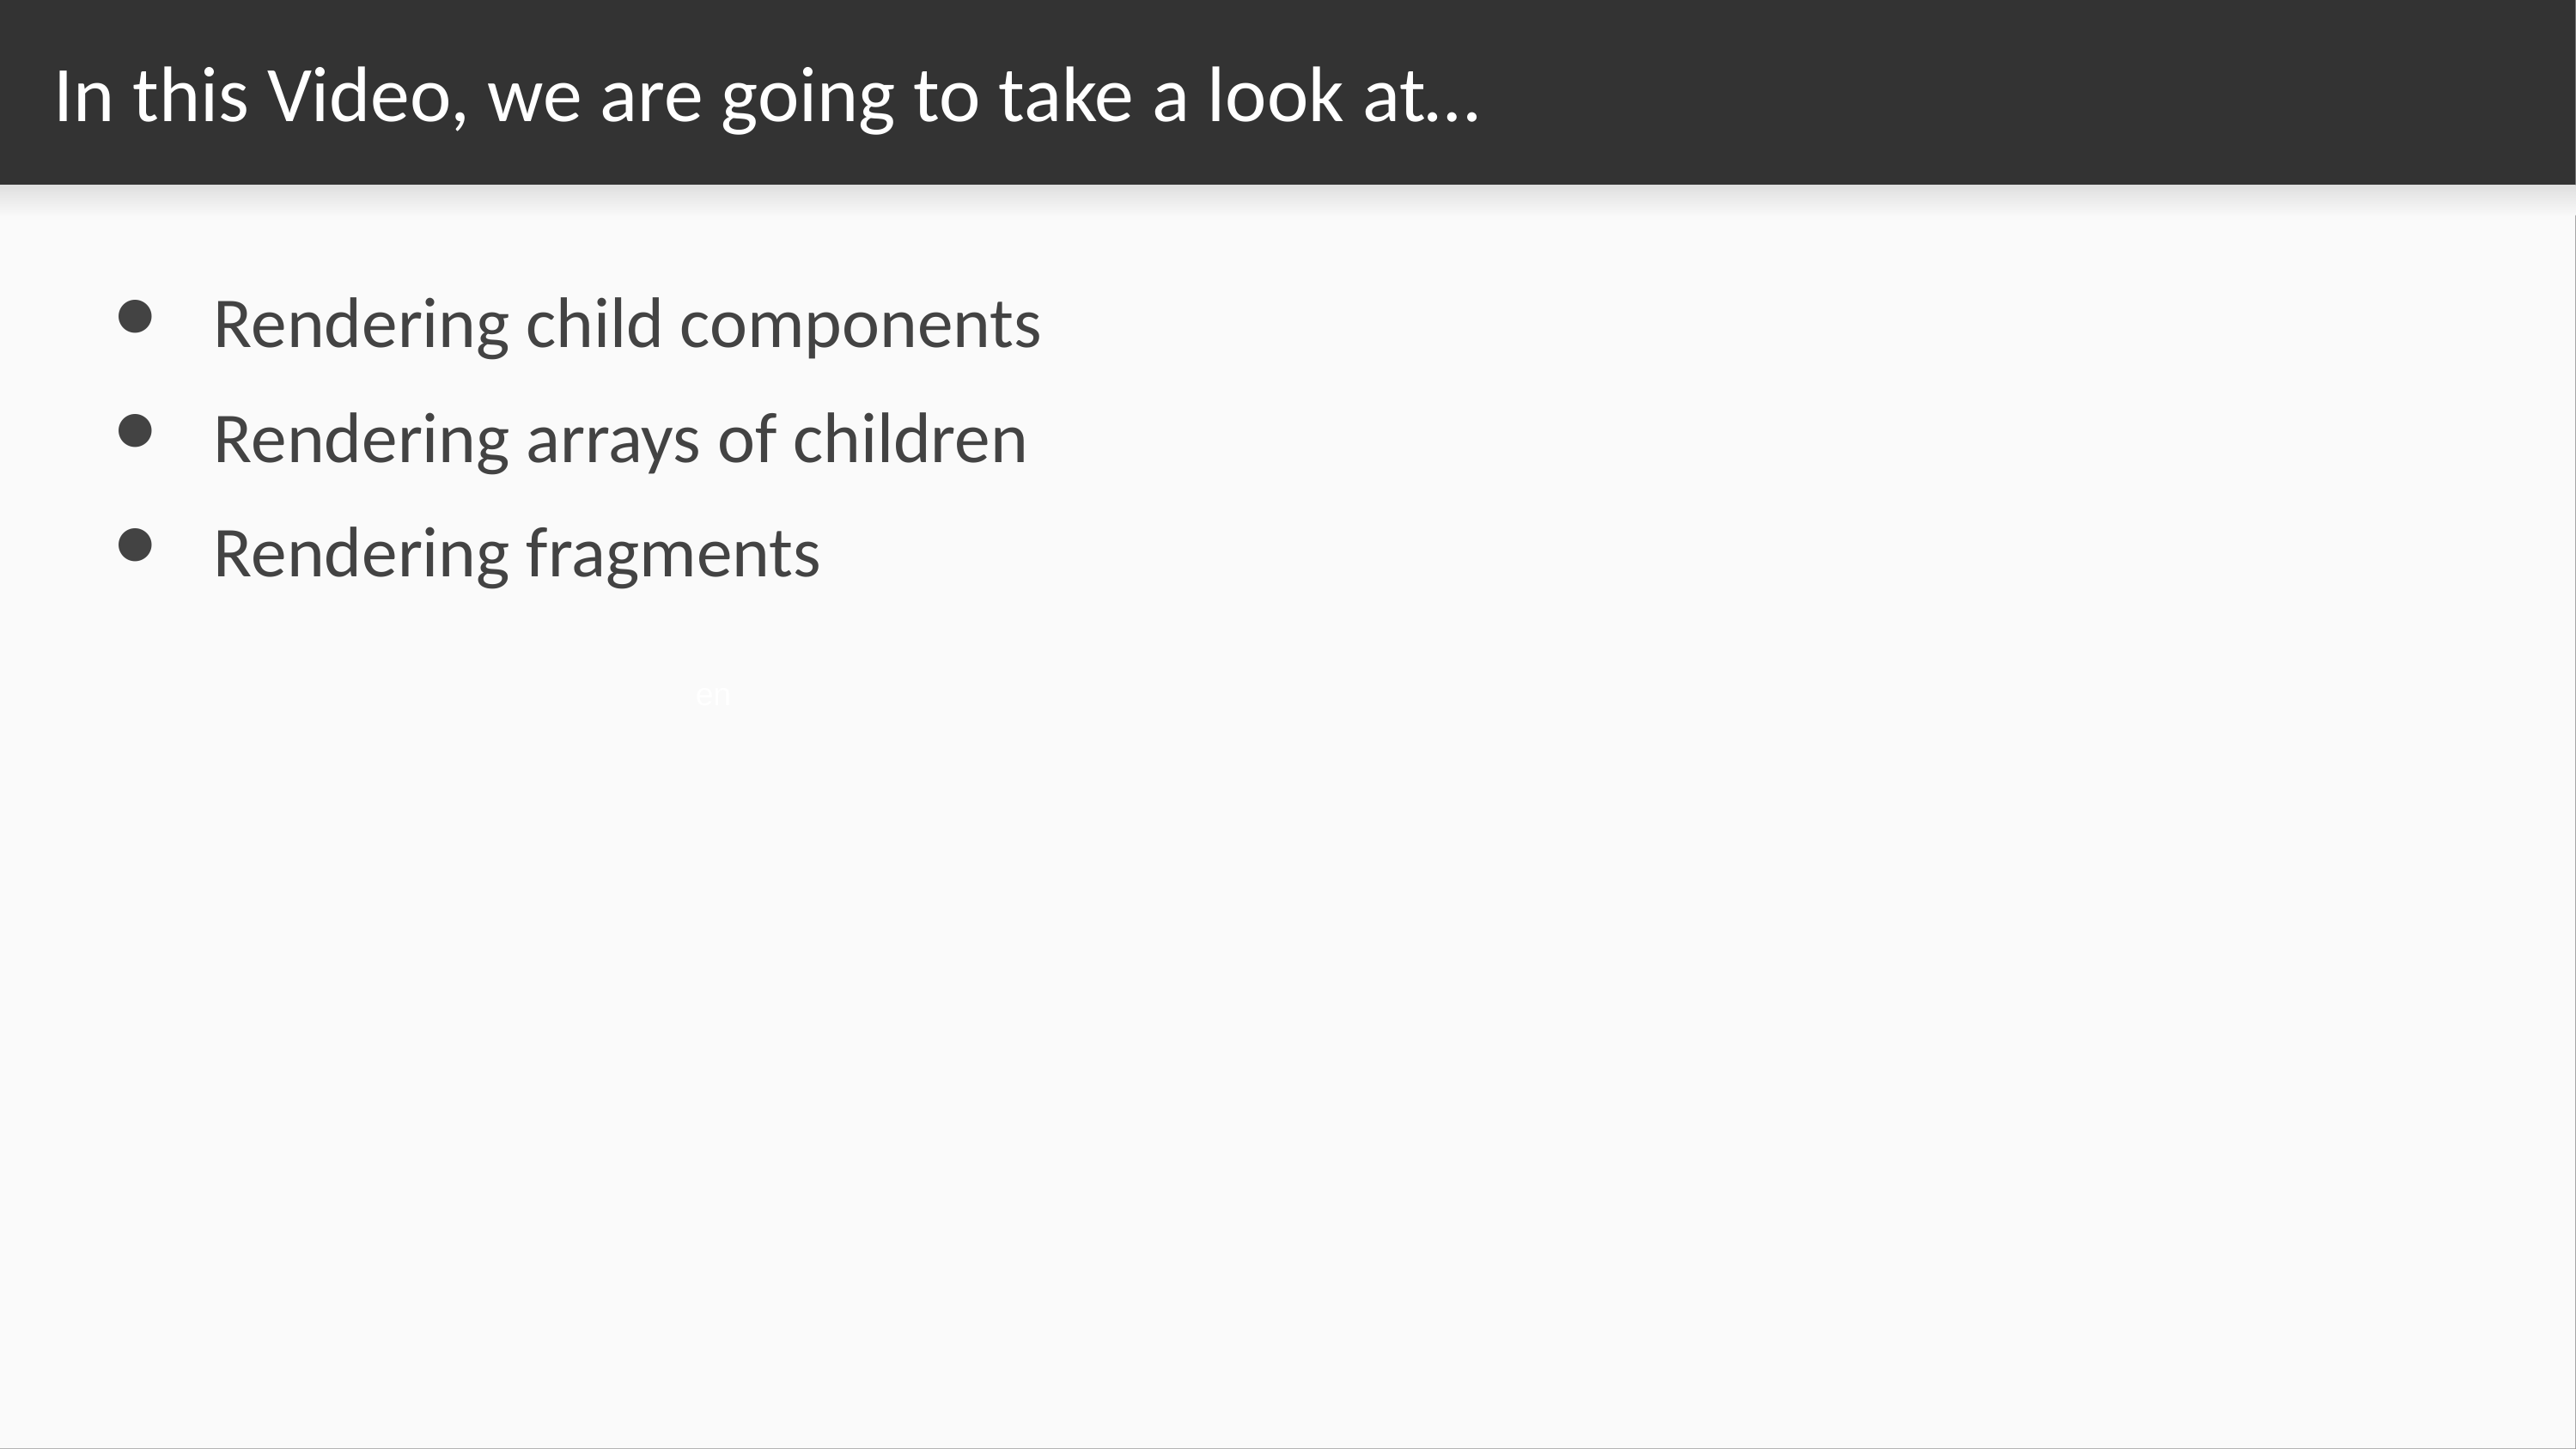

# In this Video, we are going to take a look at…
Rendering child components
Rendering arrays of children
Rendering fragments
en